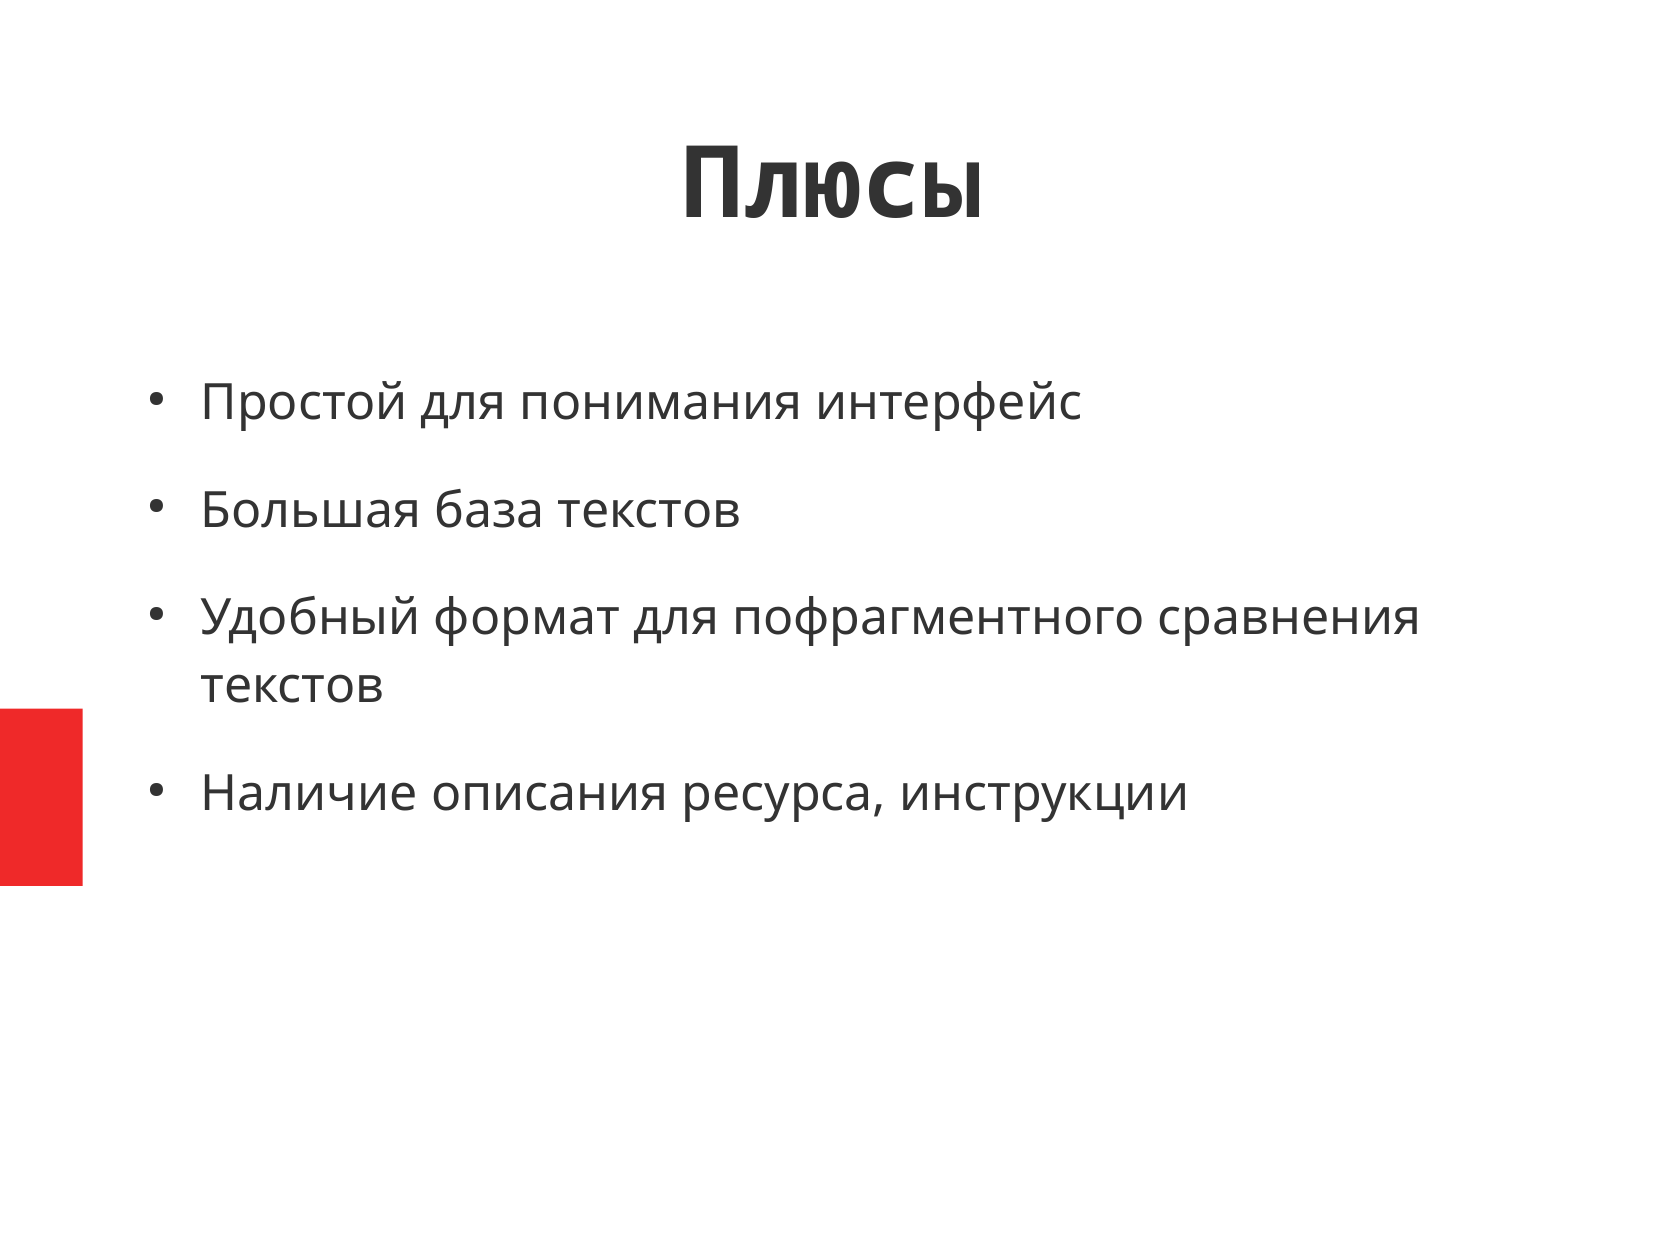

# Плюсы
Простой для понимания интерфейс
Большая база текстов
Удобный формат для пофрагментного сравнения текстов
Наличие описания ресурса, инструкции